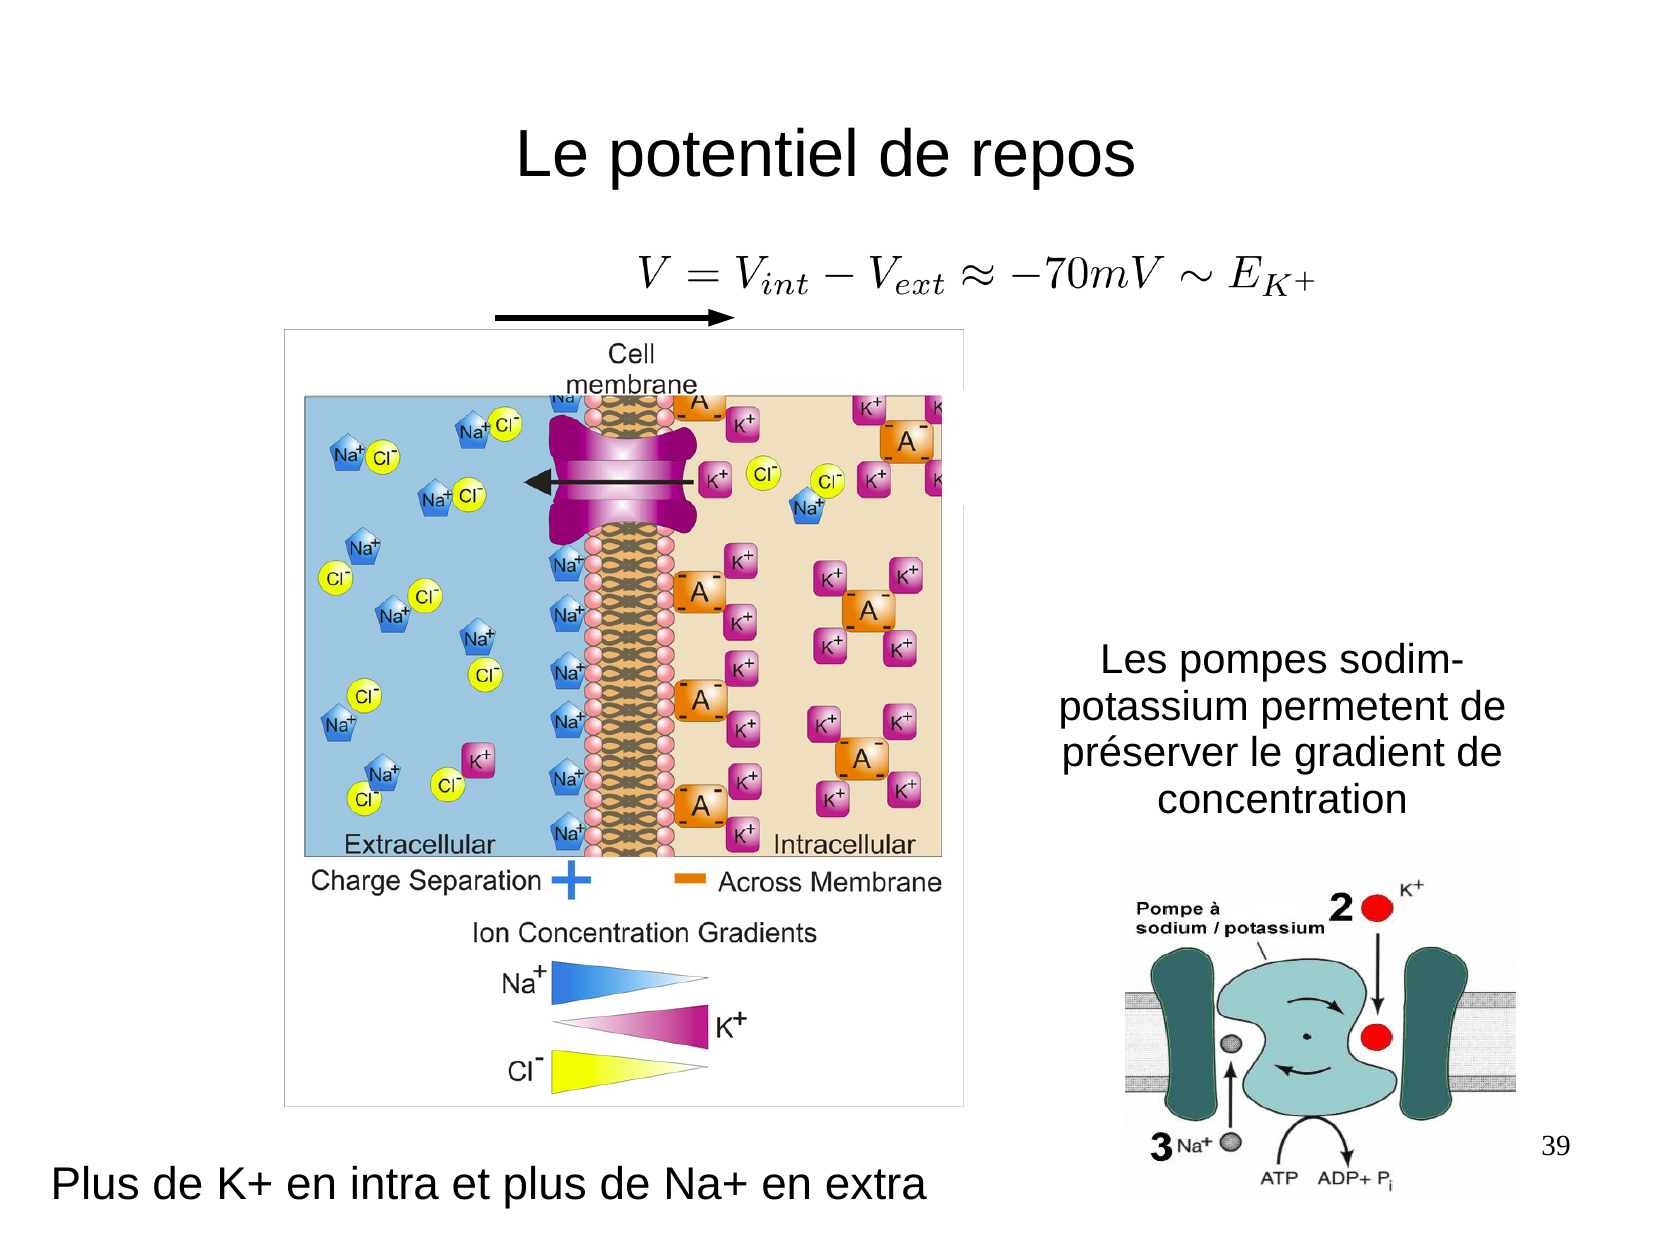

# Le potentiel de repos
Les pompes sodim-potassium permetent de préserver le gradient de concentration
Plus de K+ en intra et plus de Na+ en extra
39